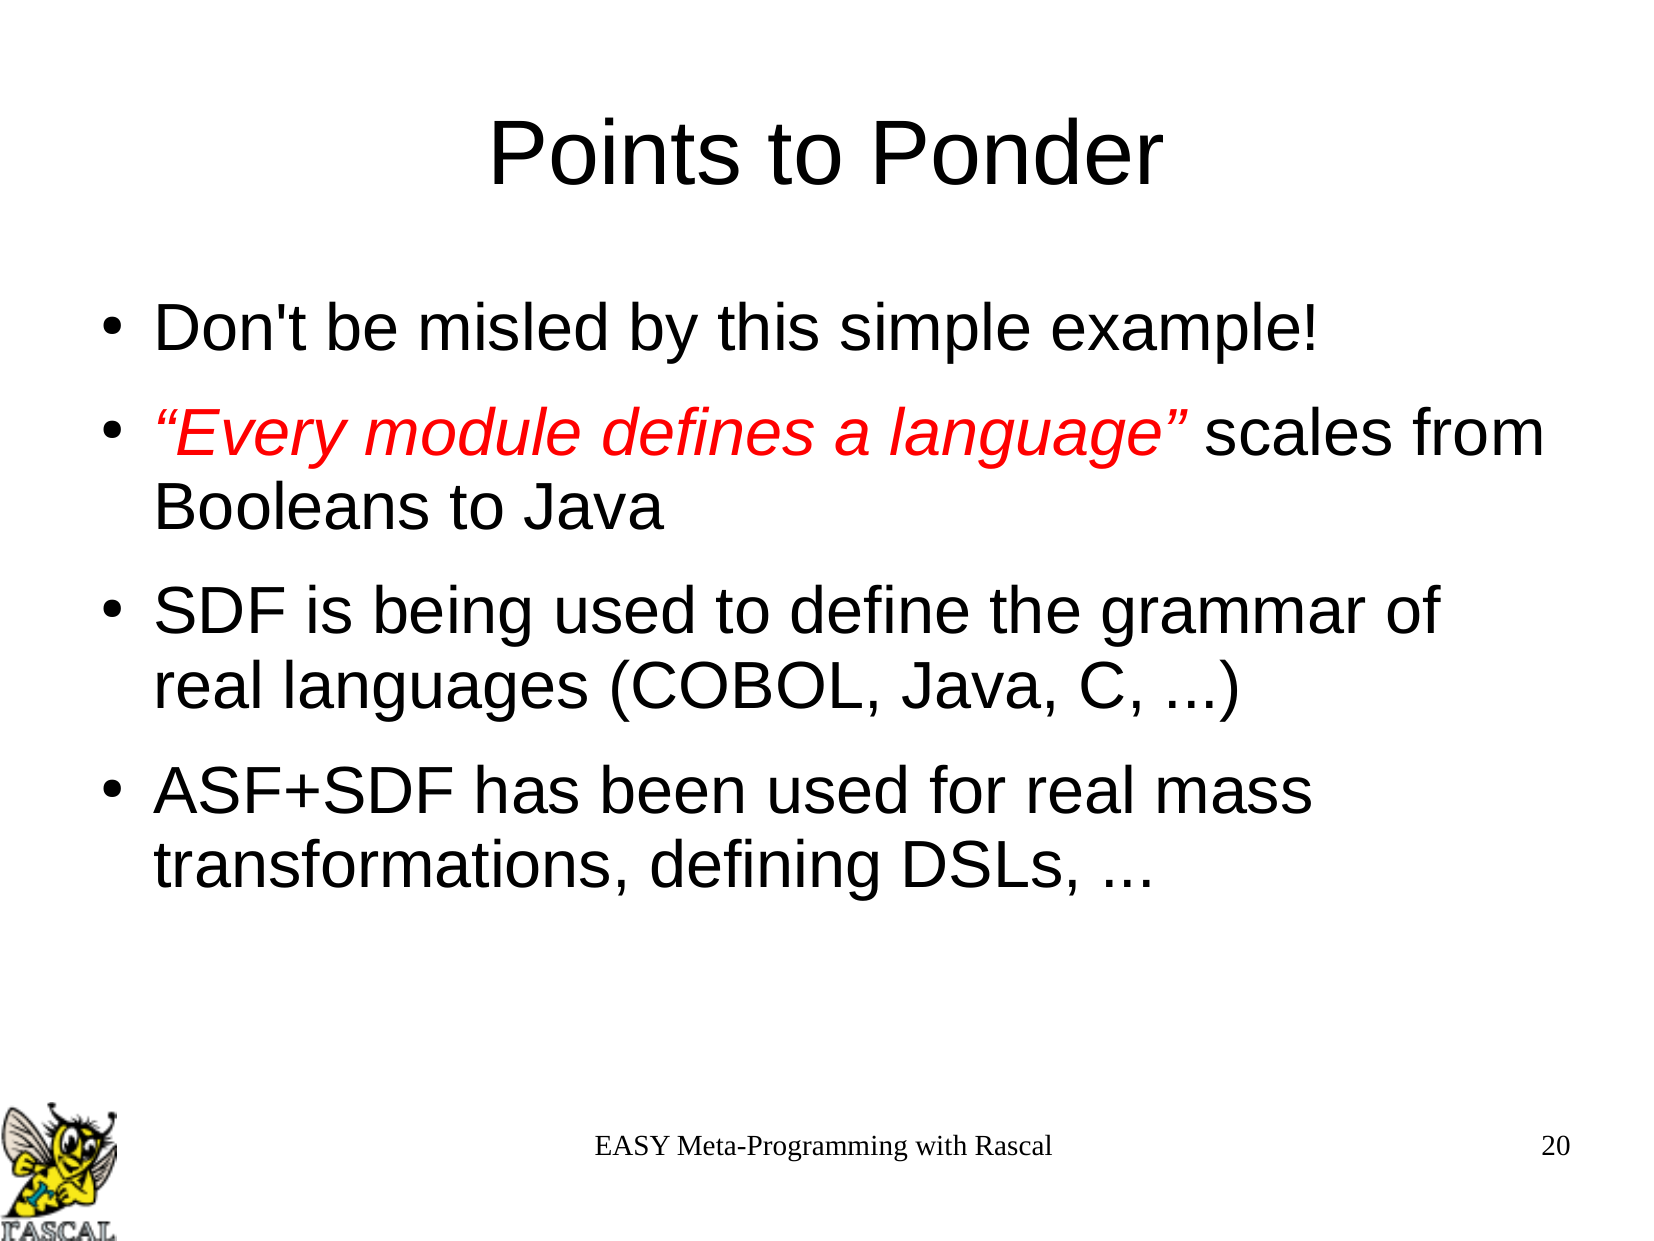

# Points to Ponder
Don't be misled by this simple example!
“Every module defines a language” scales from Booleans to Java
SDF is being used to define the grammar of real languages (COBOL, Java, C, ...)
ASF+SDF has been used for real mass transformations, defining DSLs, ...
20